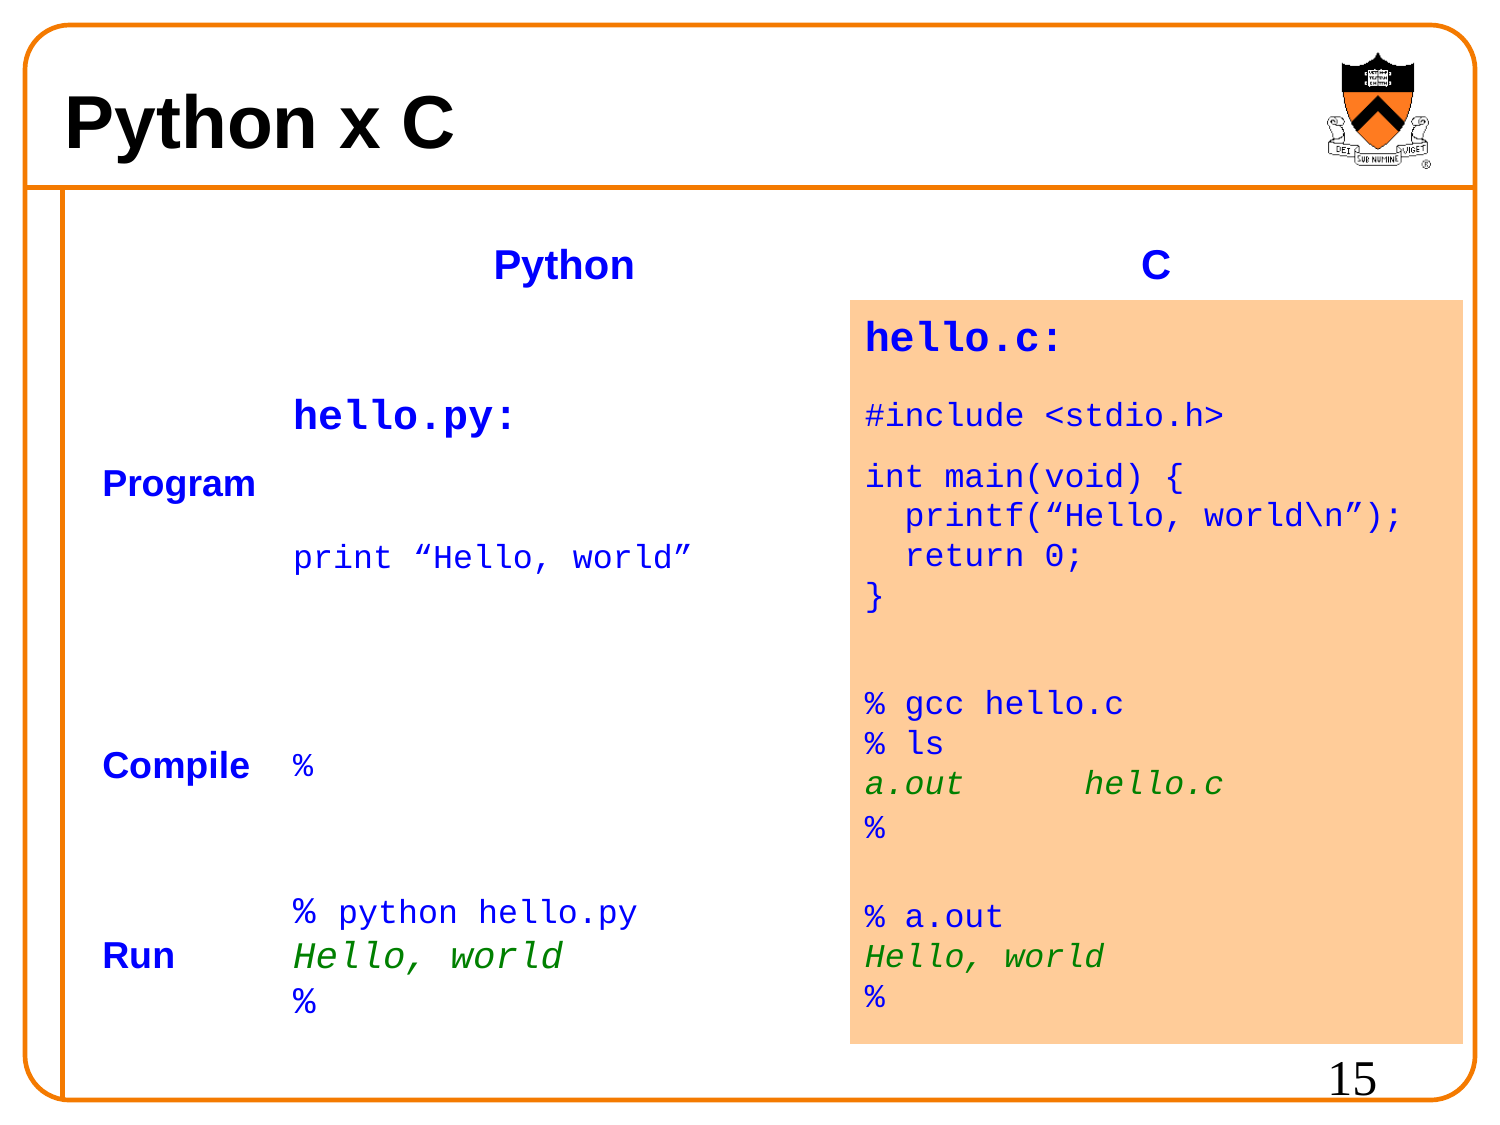

# Python x C
| | Python | C |
| --- | --- | --- |
| Program | hello.py: print “Hello, world” | hello.c: #include <stdio.h> int main(void) { printf(“Hello, world\n”); return 0; } |
| Compile | % | % gcc hello.c % ls a.out hello.c % |
| Run | % python hello.py Hello, world % | % a.out Hello, world % |
15